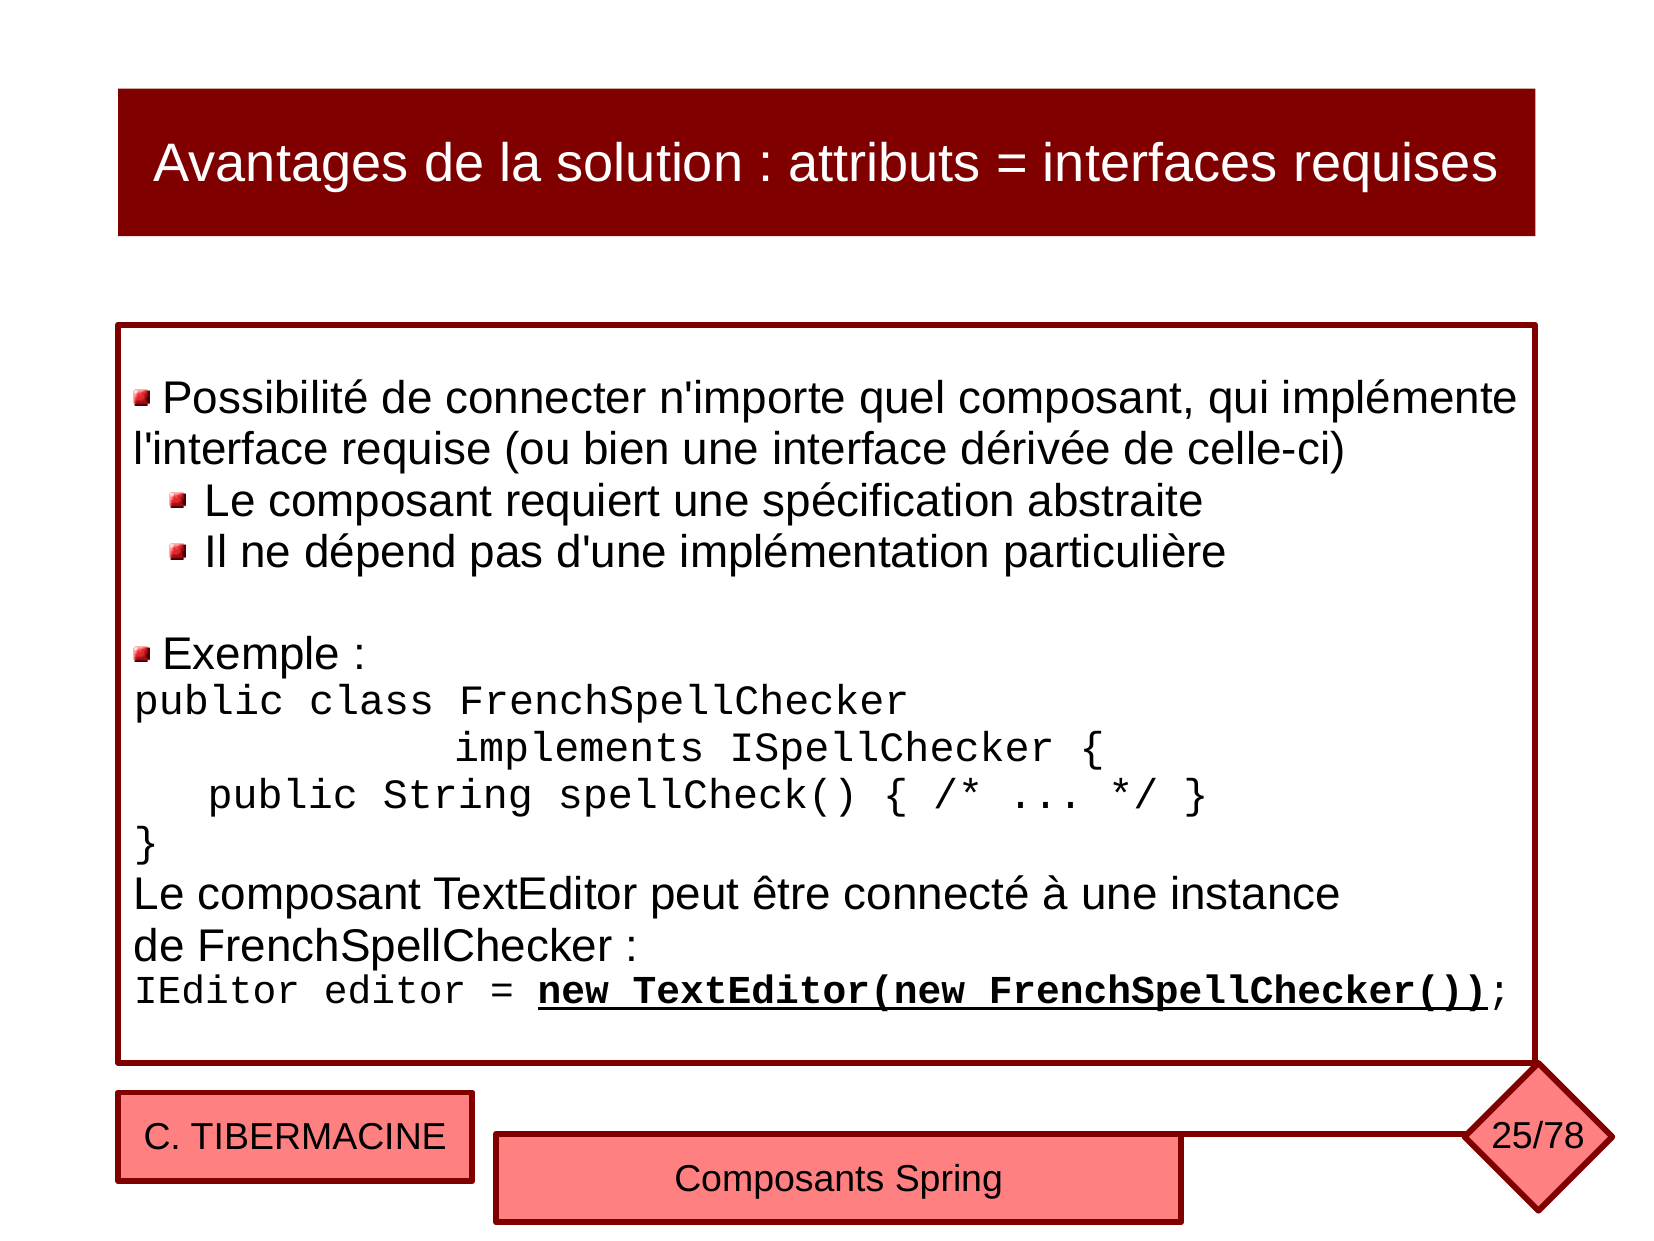

Avantages de la solution : attributs = interfaces requises
 Possibilité de connecter n'importe quel composant, qui implémente
l'interface requise (ou bien une interface dérivée de celle-ci)
Le composant requiert une spécification abstraite
Il ne dépend pas d'une implémentation particulière
 Exemple :
public class FrenchSpellChecker
				 implements ISpellChecker {
	public String spellCheck() { /* ... */ }
}
Le composant TextEditor peut être connecté à une instance
de FrenchSpellChecker :
IEditor editor = new TextEditor(new FrenchSpellChecker());
C. TIBERMACINE
Composants Spring